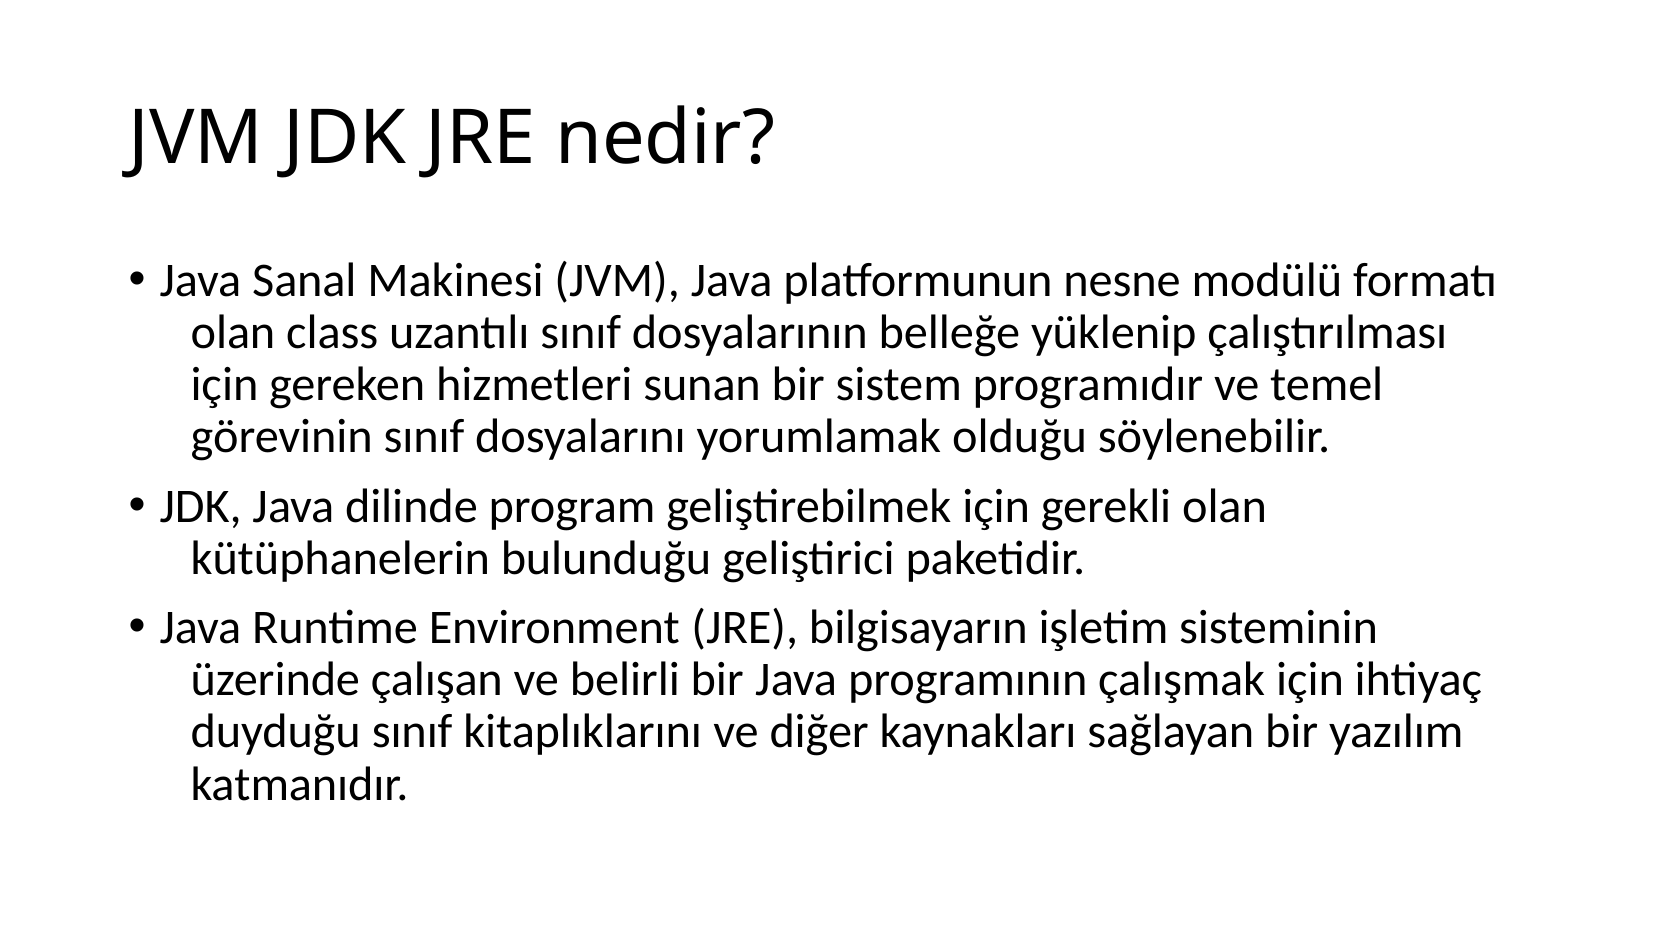

# JVM JDK JRE nedir?
Java Sanal Makinesi (JVM), Java platformunun nesne modülü formatı olan class uzantılı sınıf dosyalarının belleğe yüklenip çalıştırılması için gereken hizmetleri sunan bir sistem programıdır ve temel görevinin sınıf dosyalarını yorumlamak olduğu söylenebilir.
JDK, Java dilinde program geliştirebilmek için gerekli olan kütüphanelerin bulunduğu geliştirici paketidir.
Java Runtime Environment (JRE), bilgisayarın işletim sisteminin üzerinde çalışan ve belirli bir Java programının çalışmak için ihtiyaç duyduğu sınıf kitaplıklarını ve diğer kaynakları sağlayan bir yazılım katmanıdır.